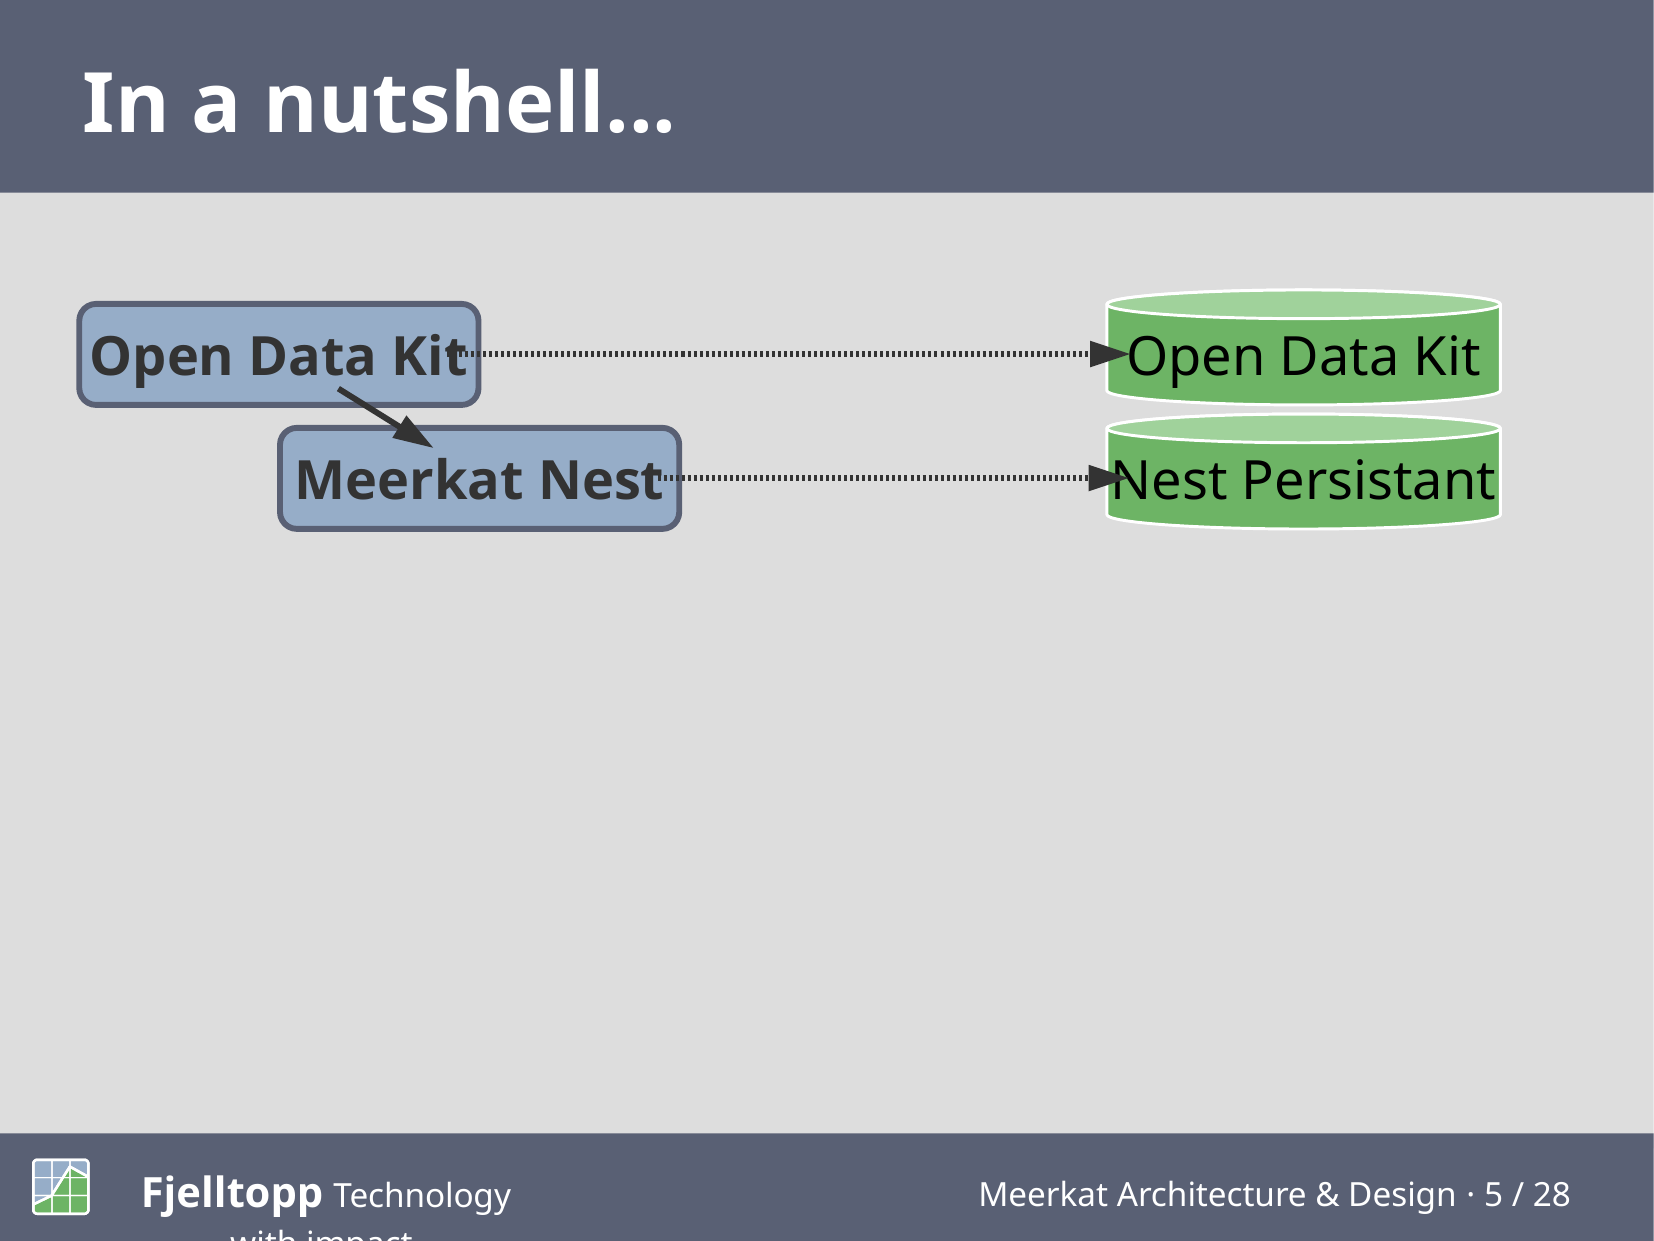

# In a nutshell...
Open Data Kit
Open Data Kit
Nest Persistant
Meerkat Nest
5